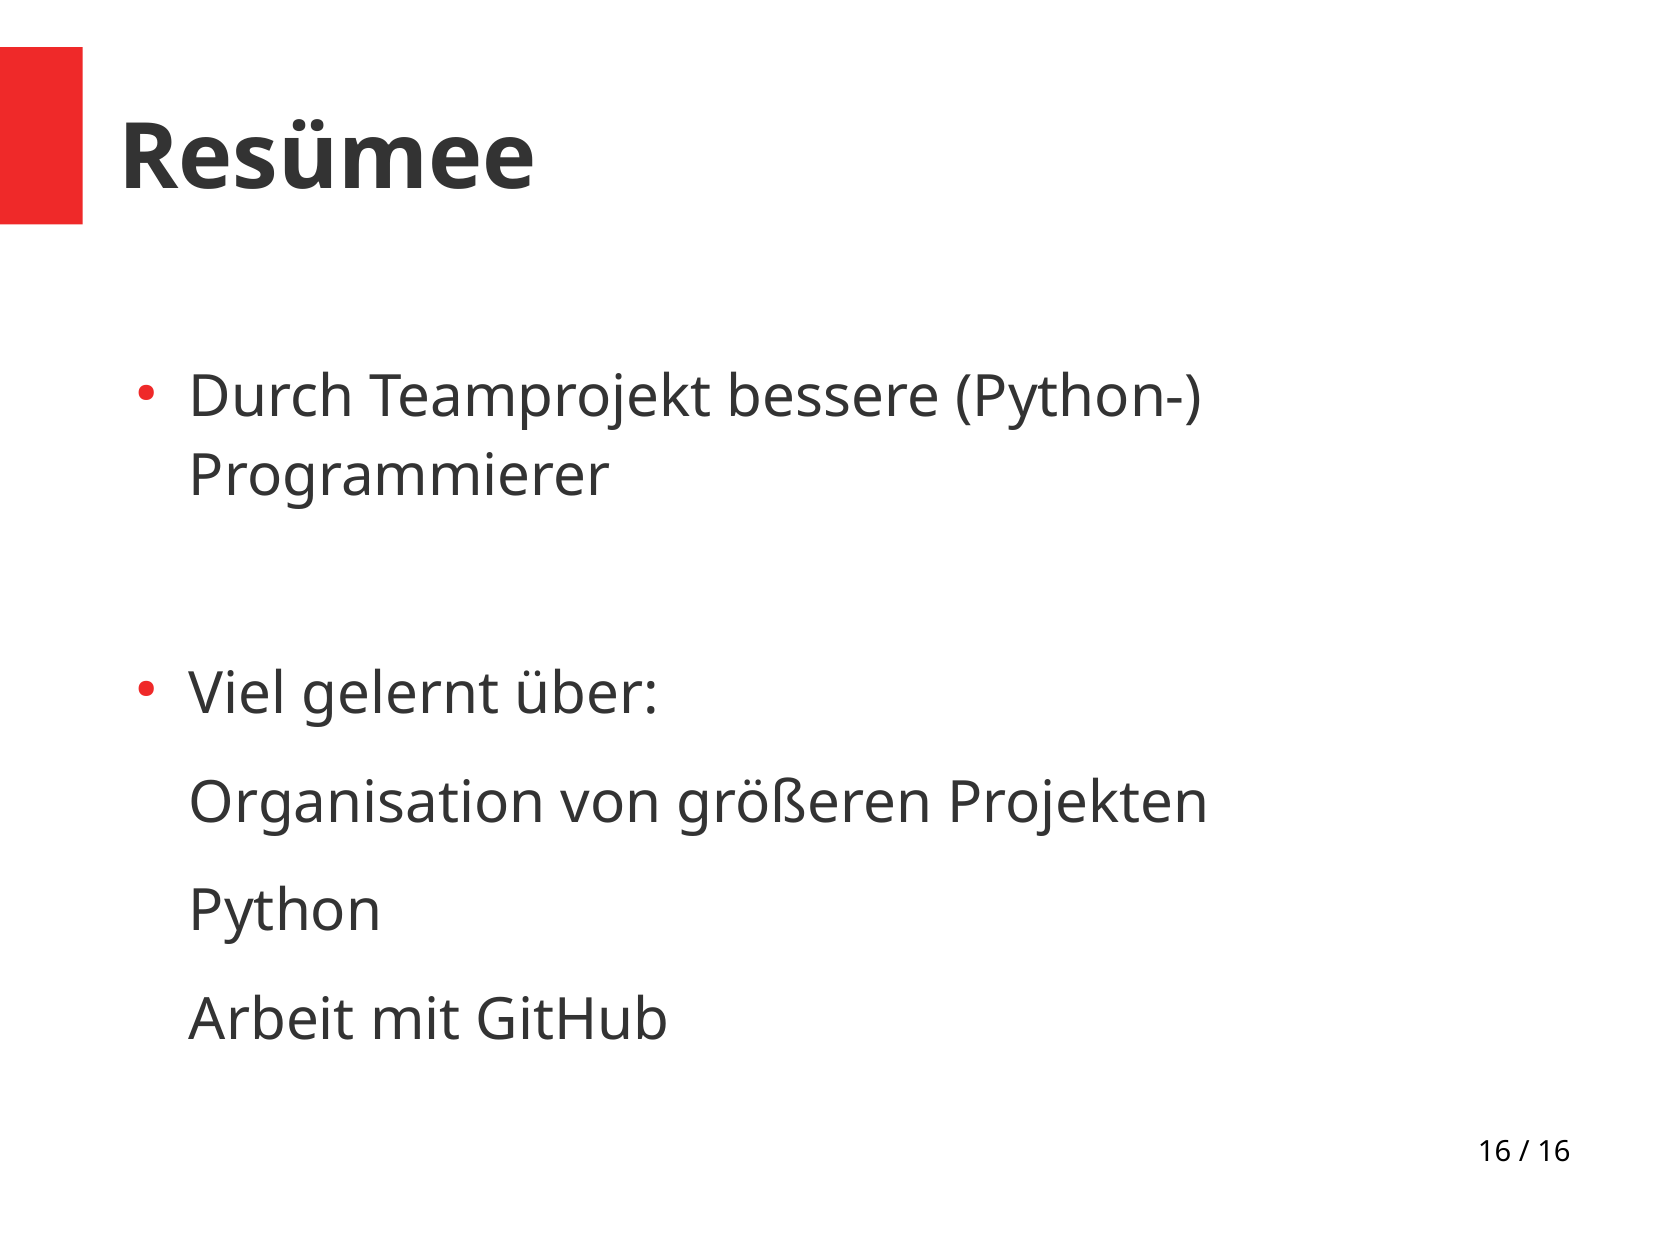

# Resümee
Durch Teamprojekt bessere (Python-) Programmierer
Viel gelernt über:
Organisation von größeren Projekten
Python
Arbeit mit GitHub
16